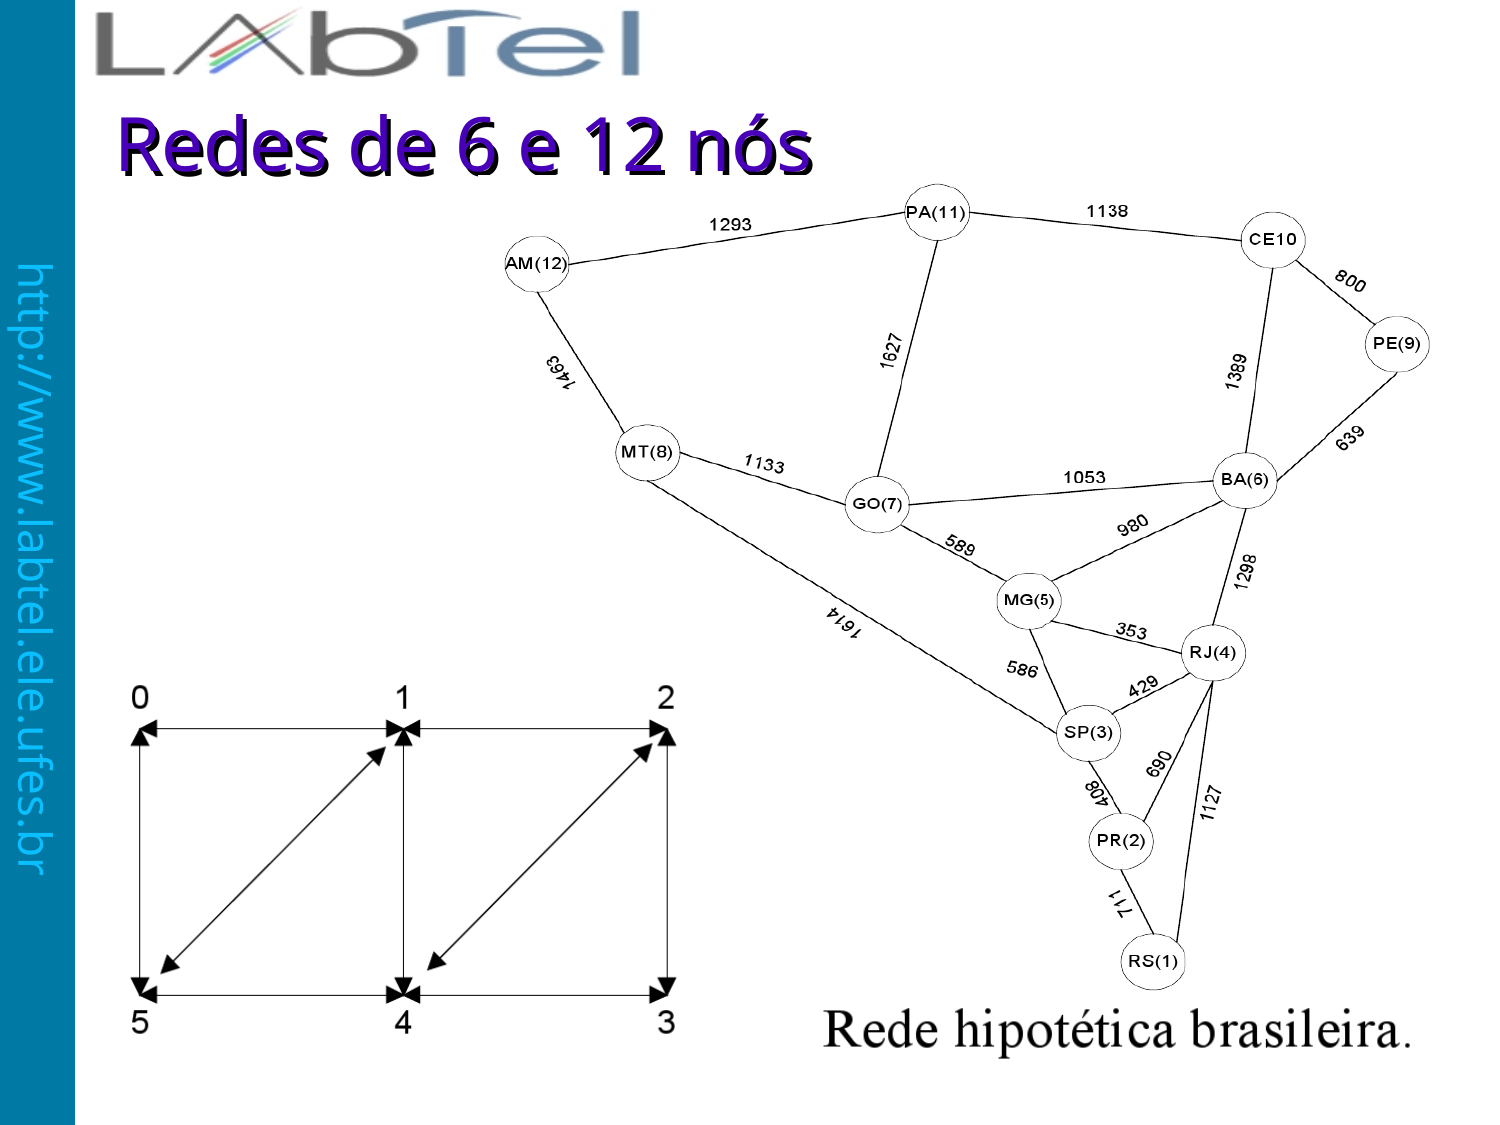

# Redes de 6 e 12 nós